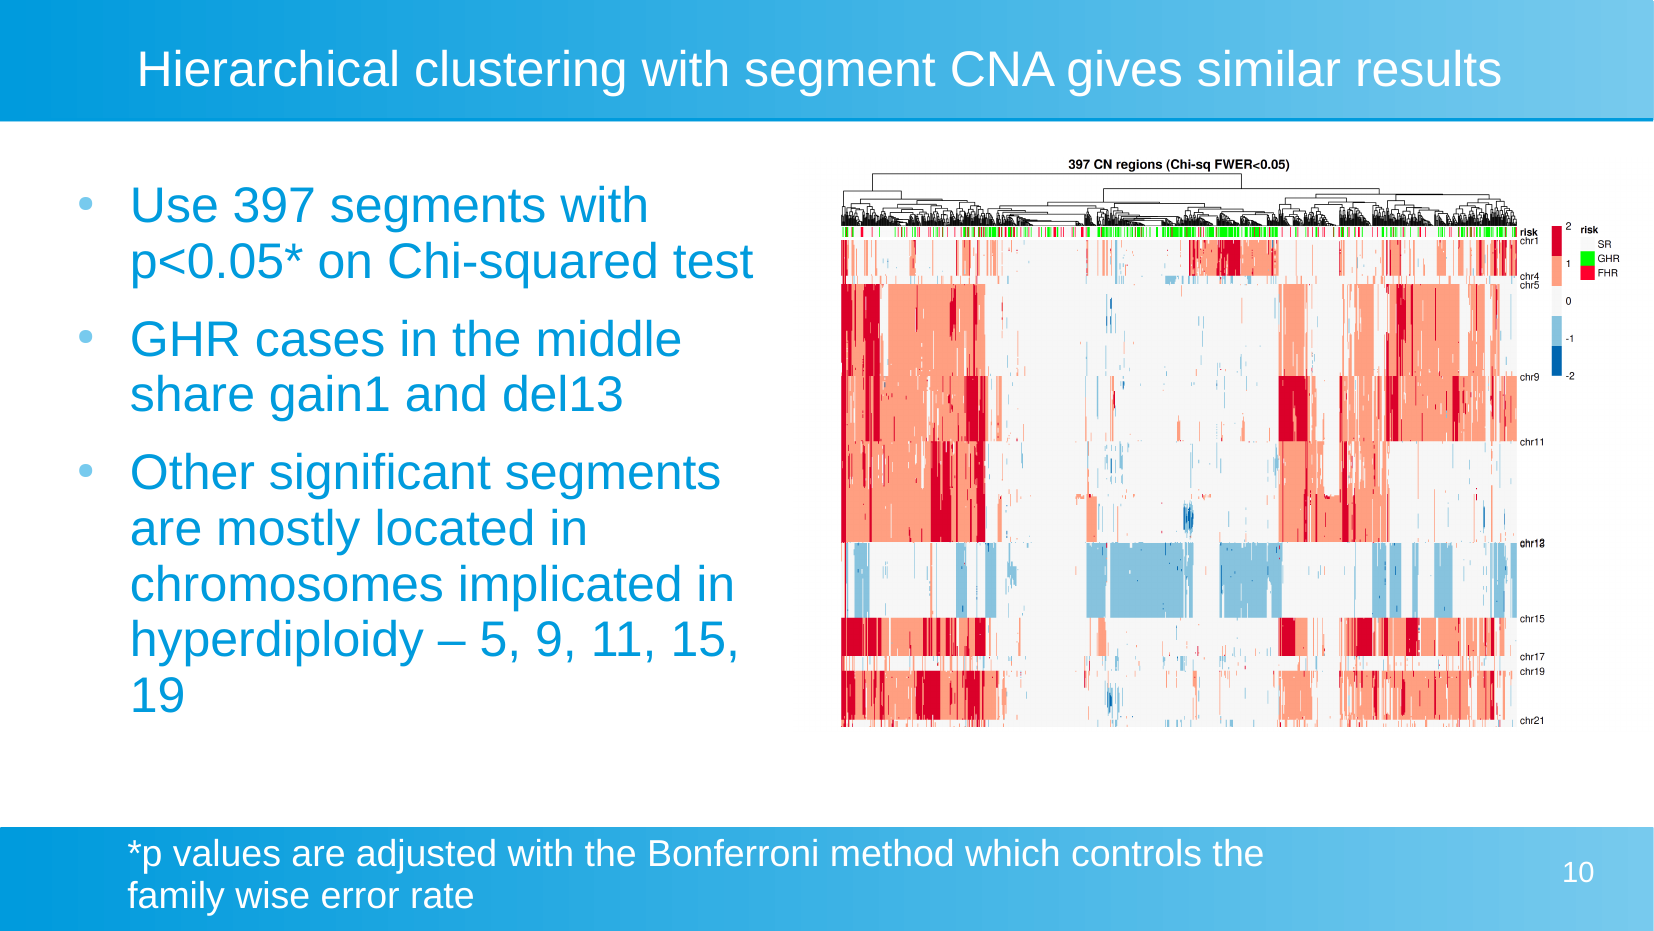

# Hierarchical clustering with segment CNA gives similar results
| | -2 | -1 | 0 | +1 | +2 |
| --- | --- | --- | --- | --- | --- |
| SR | | | | | |
| GHR | | | | | |
| FHR | | | | | |
Use 397 segments with p<0.05* on Chi-squared test
GHR cases in the middle share gain1 and del13
Other significant segments are mostly located in chromosomes implicated in hyperdiploidy – 5, 9, 11, 15, 19
*p values are adjusted with the Bonferroni method which controls the family wise error rate
10